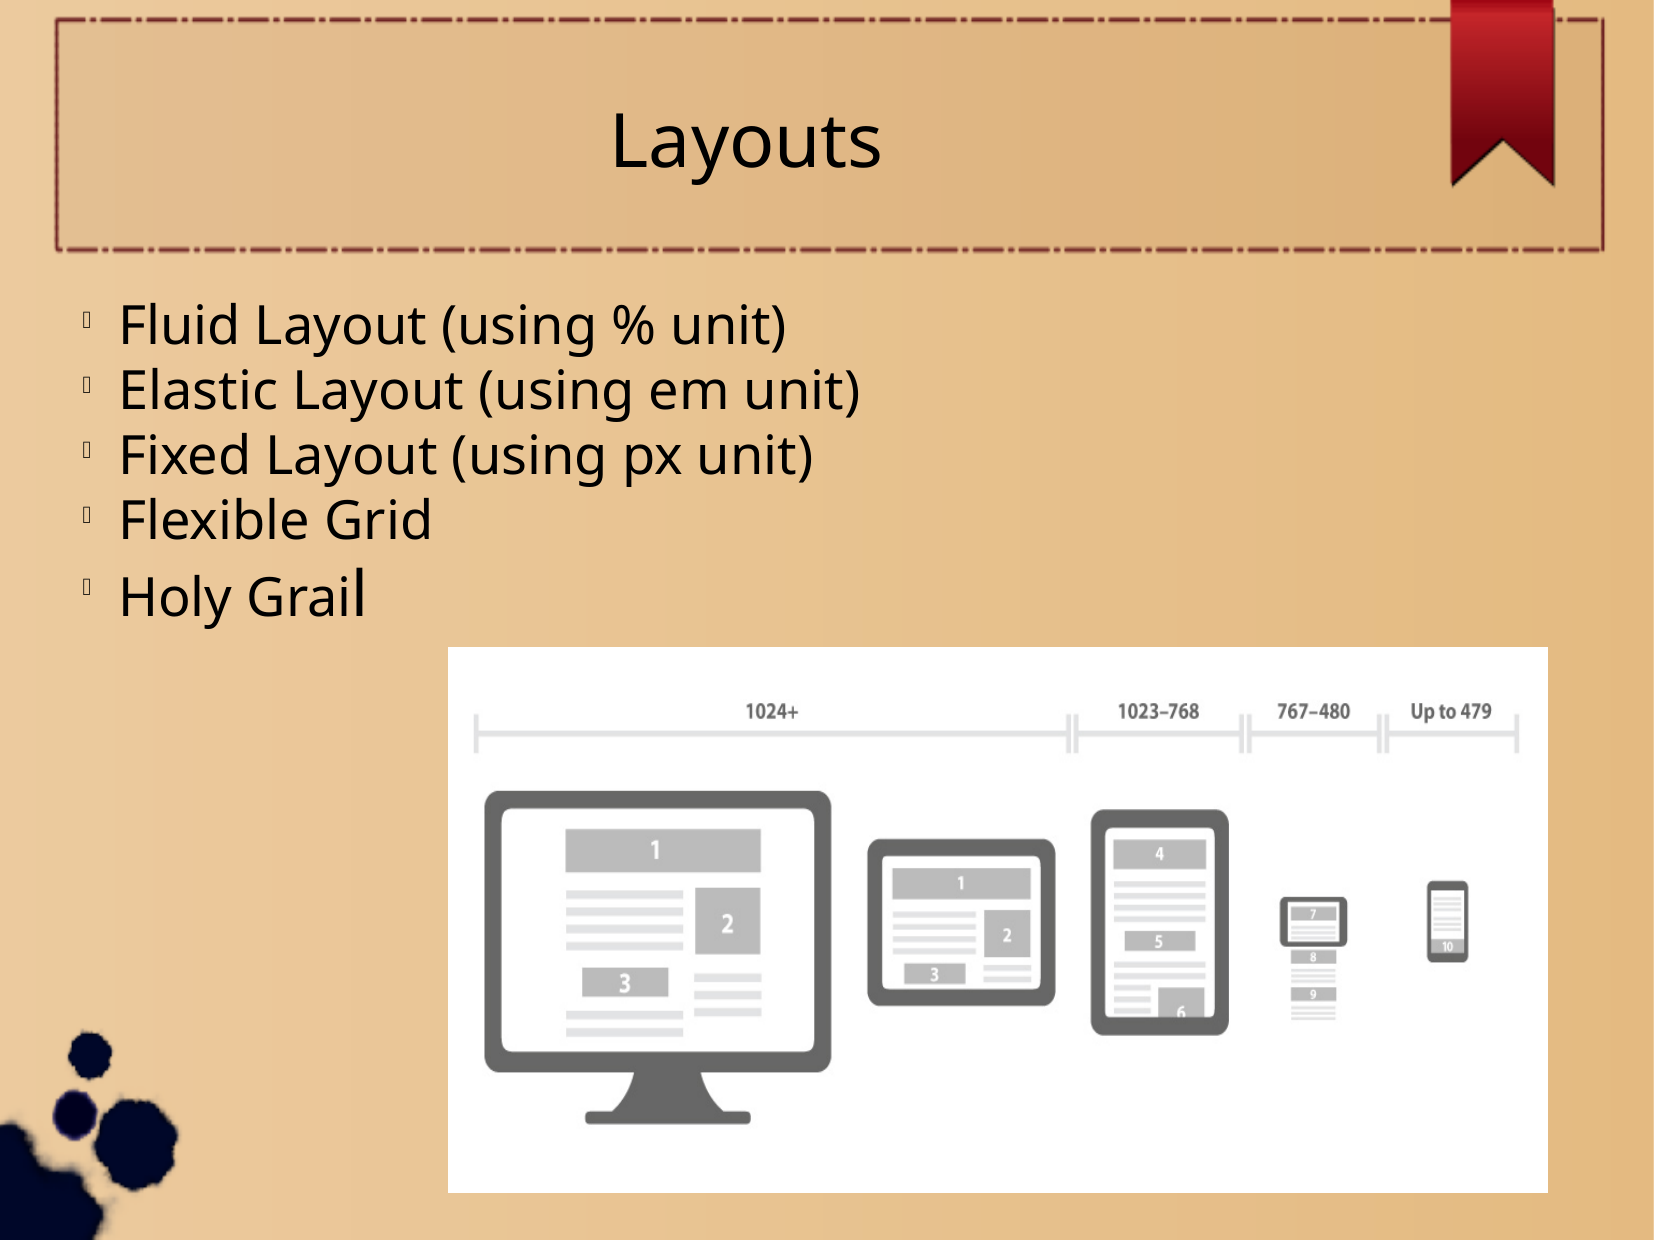

Layouts
Fluid Layout (using % unit)
Elastic Layout (using em unit)
Fixed Layout (using px unit)
Flexible Grid
Holy Grail